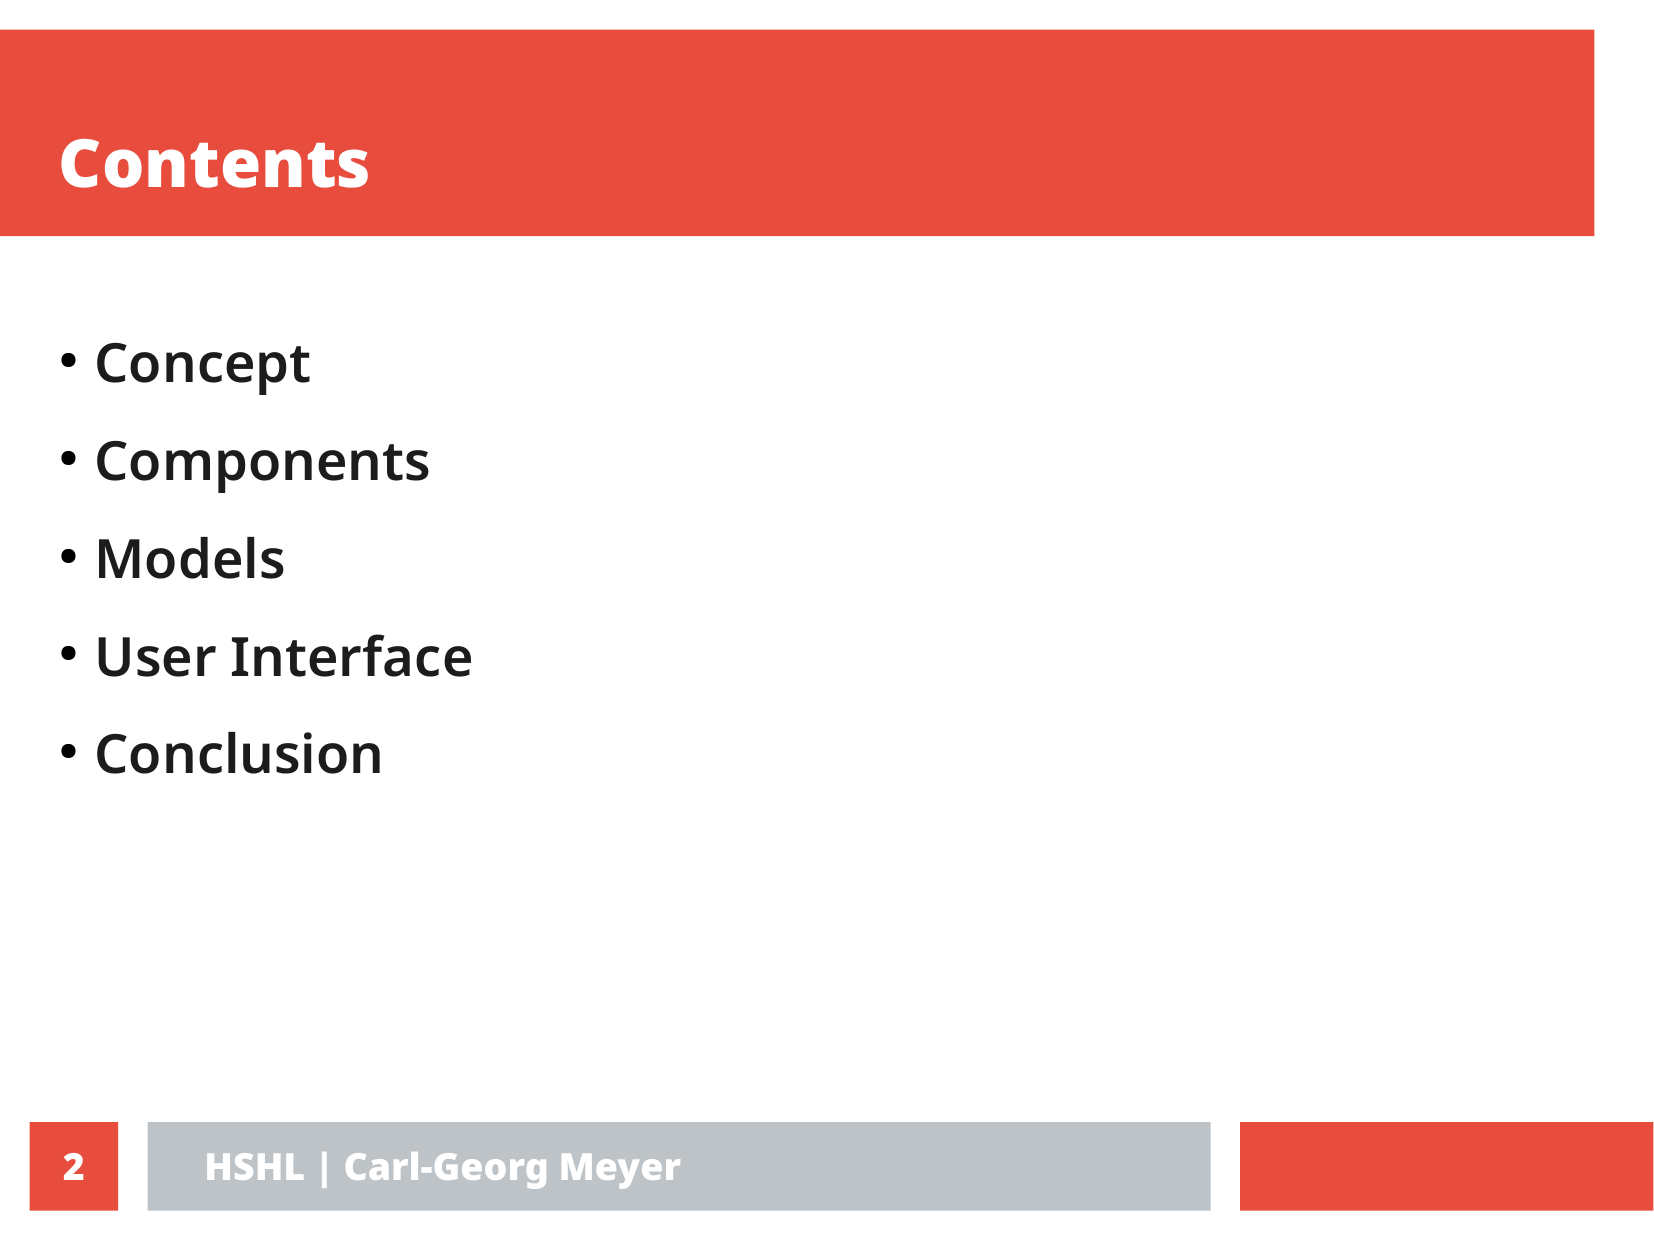

# Contents
Concept
Components
Models
User Interface
Conclusion
2
HSHL | Carl-Georg Meyer